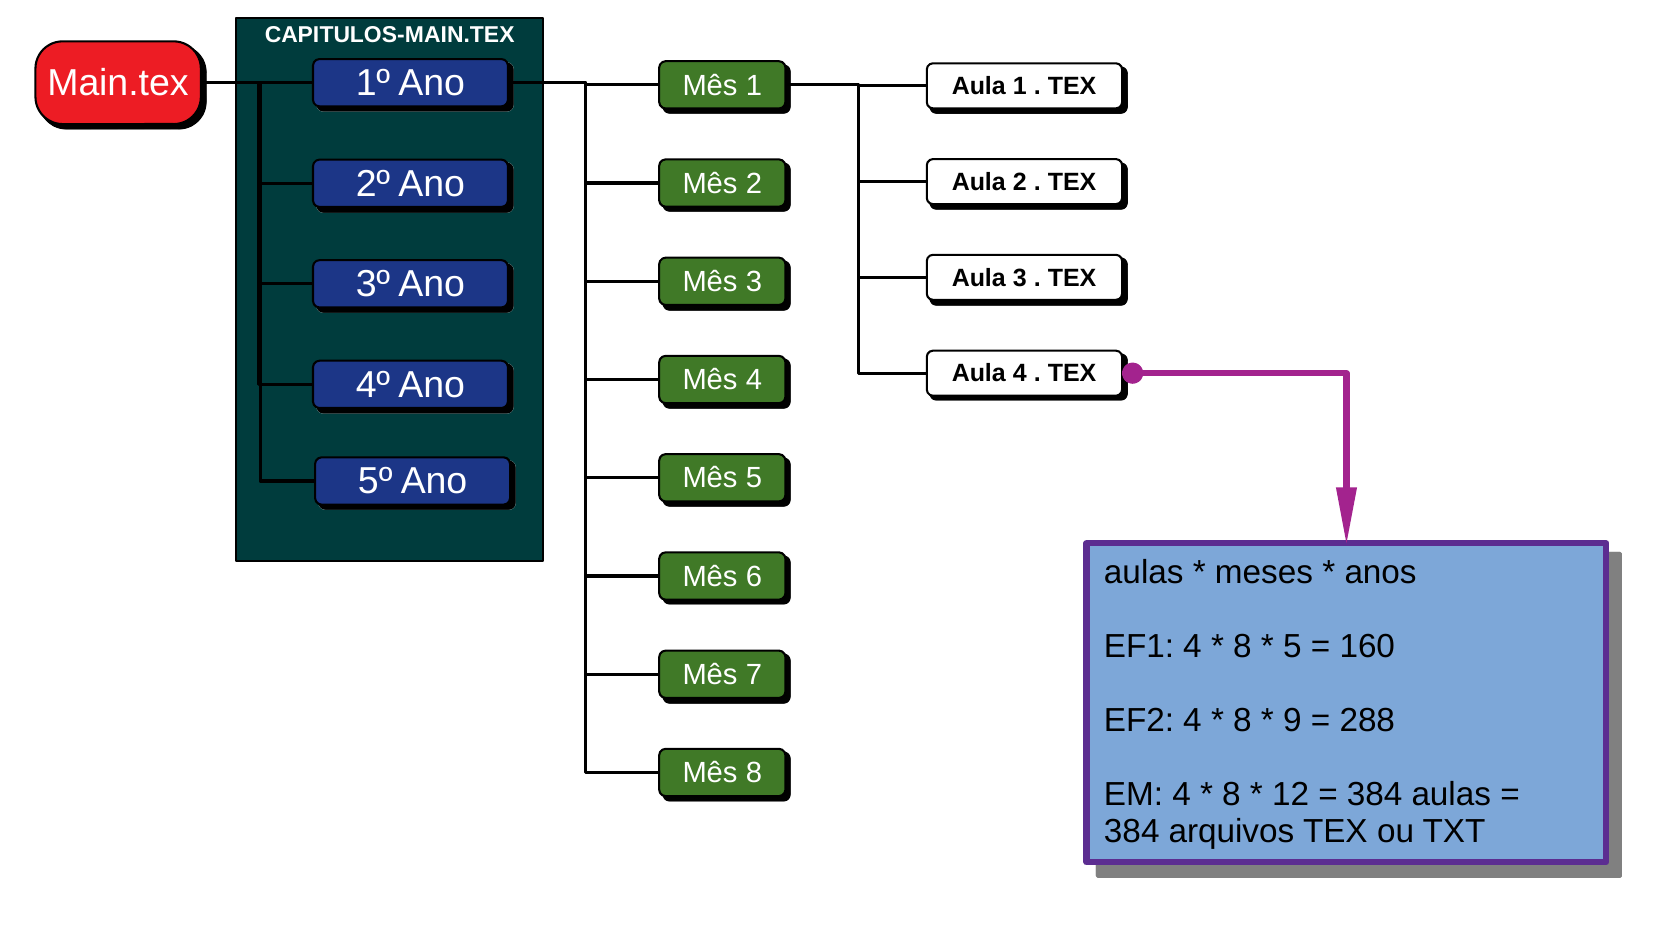

CAPITULOS-MAIN.TEX
Main.tex
1º Ano
Mês 1
Aula 1 . TEX
Aula 2 . TEX
Mês 2
2º Ano
Aula 3 . TEX
Mês 3
3º Ano
Aula 4 . TEX
Mês 4
4º Ano
Mês 5
5º Ano
aulas * meses * anos
EF1: 4 * 8 * 5 = 160
EF2: 4 * 8 * 9 = 288
EM: 4 * 8 * 12 = 384 aulas =
384 arquivos TEX ou TXT
Mês 6
Mês 7
Mês 8